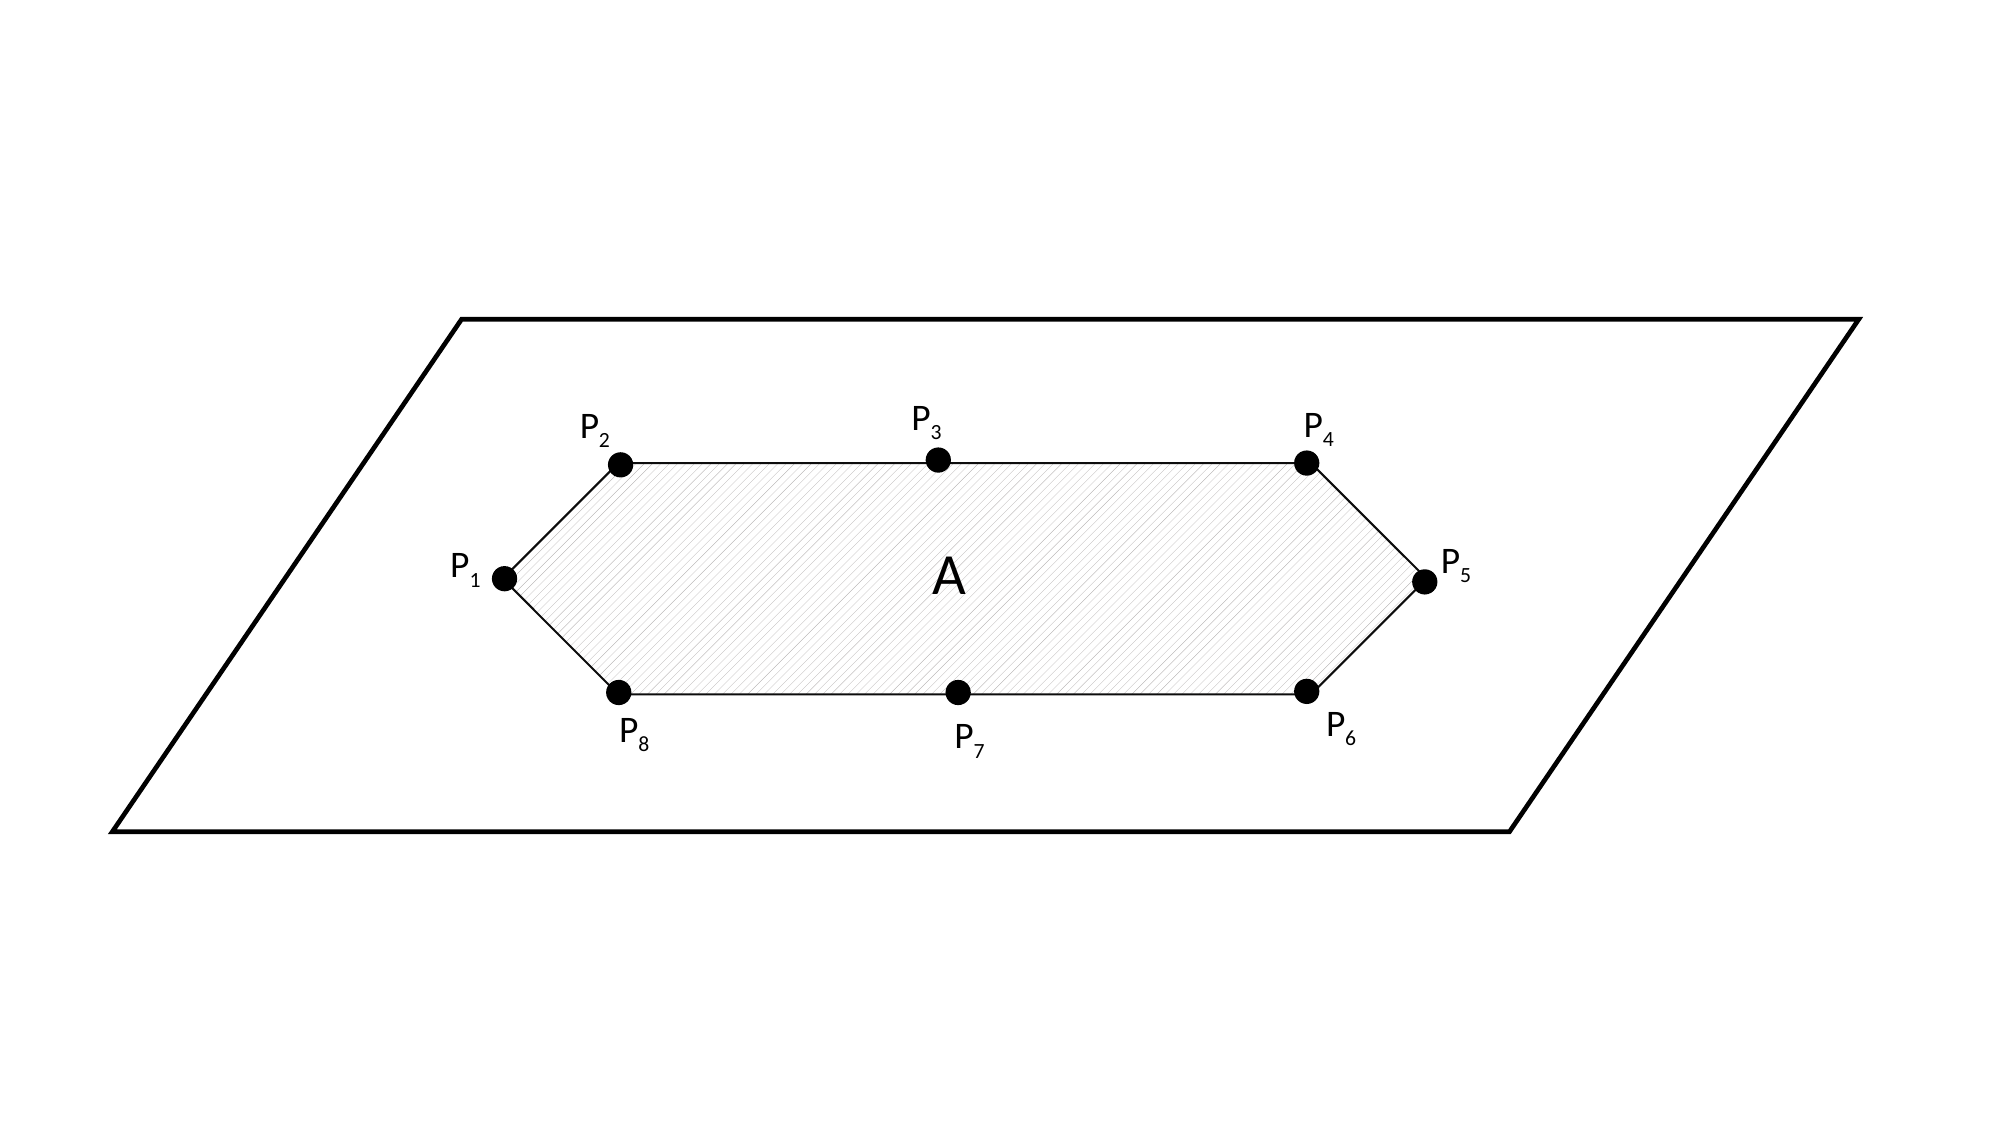

P3
P4
P2
P5
А
P1
P6
P8
P7